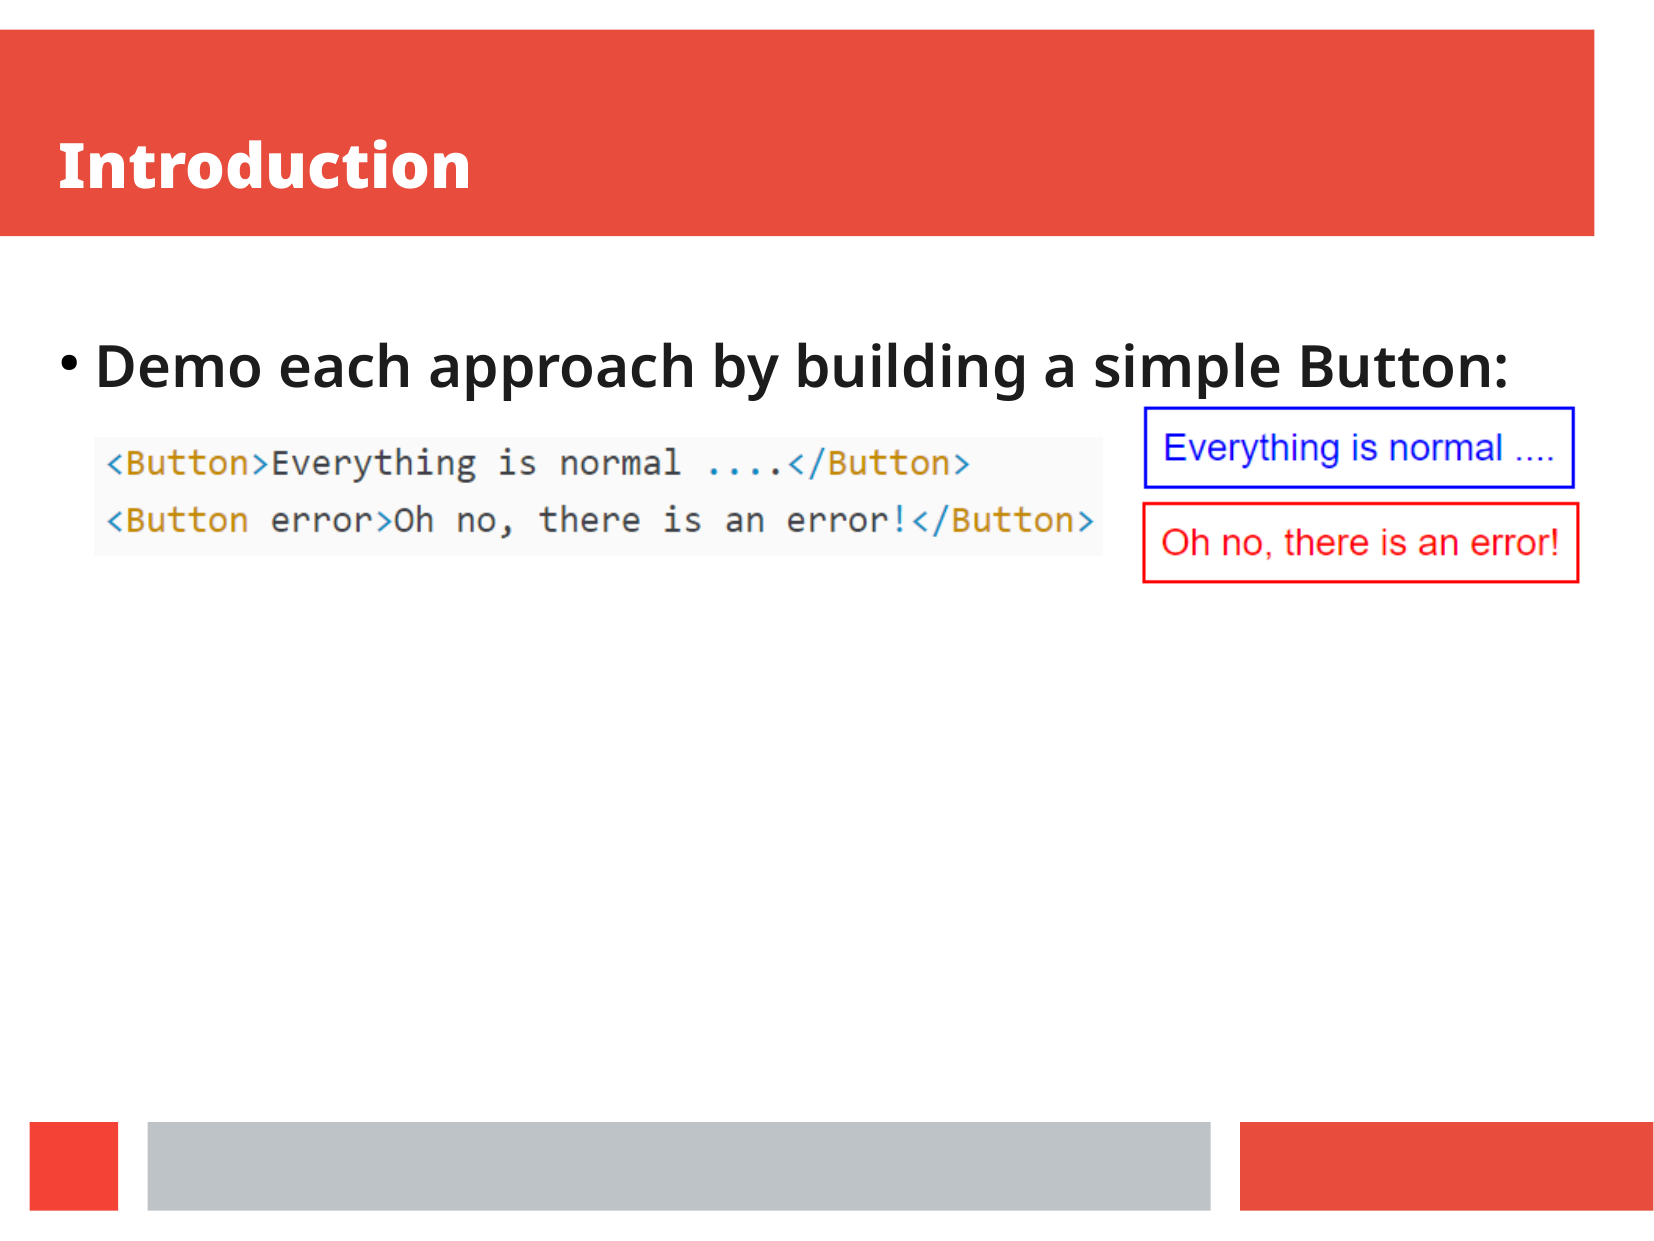

# Introduction
Demo each approach by building a simple Button: